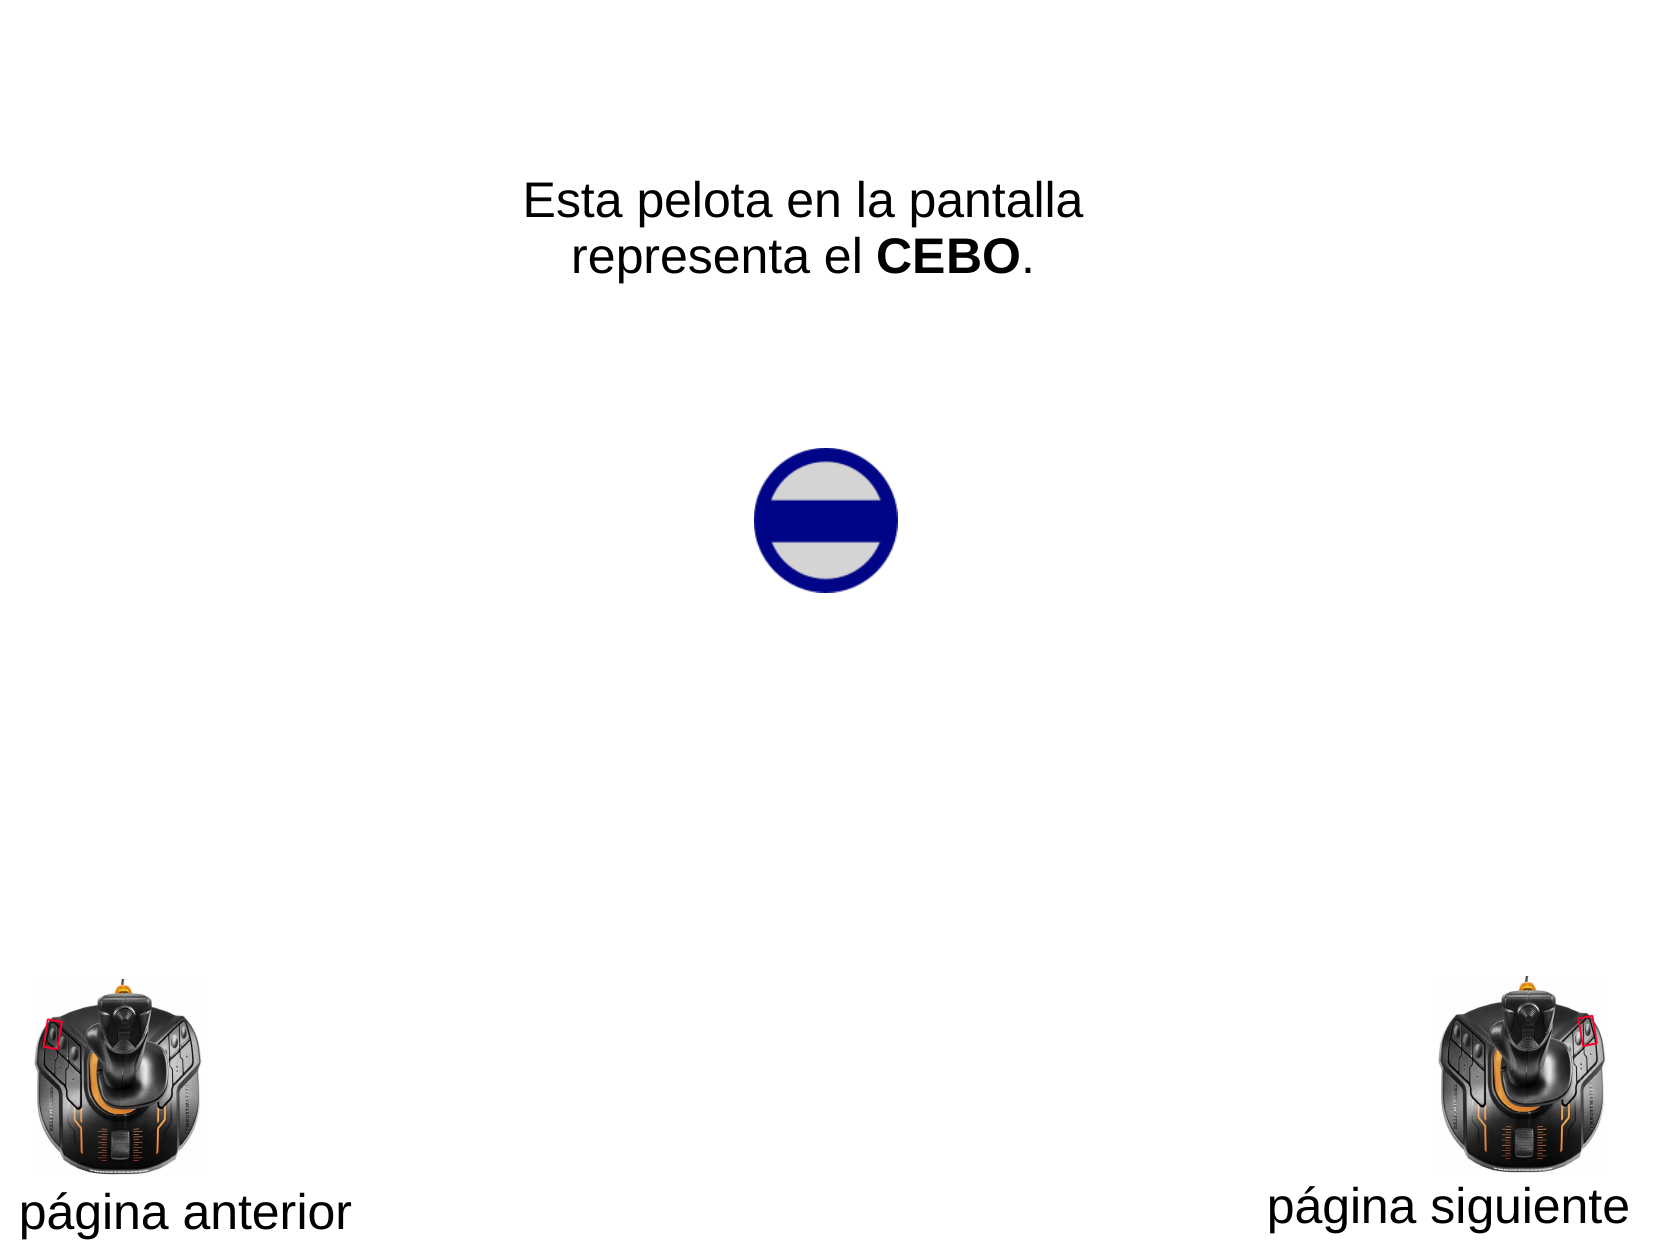

Esta pelota en la pantalla representa el CEBO.
página siguiente
página anterior